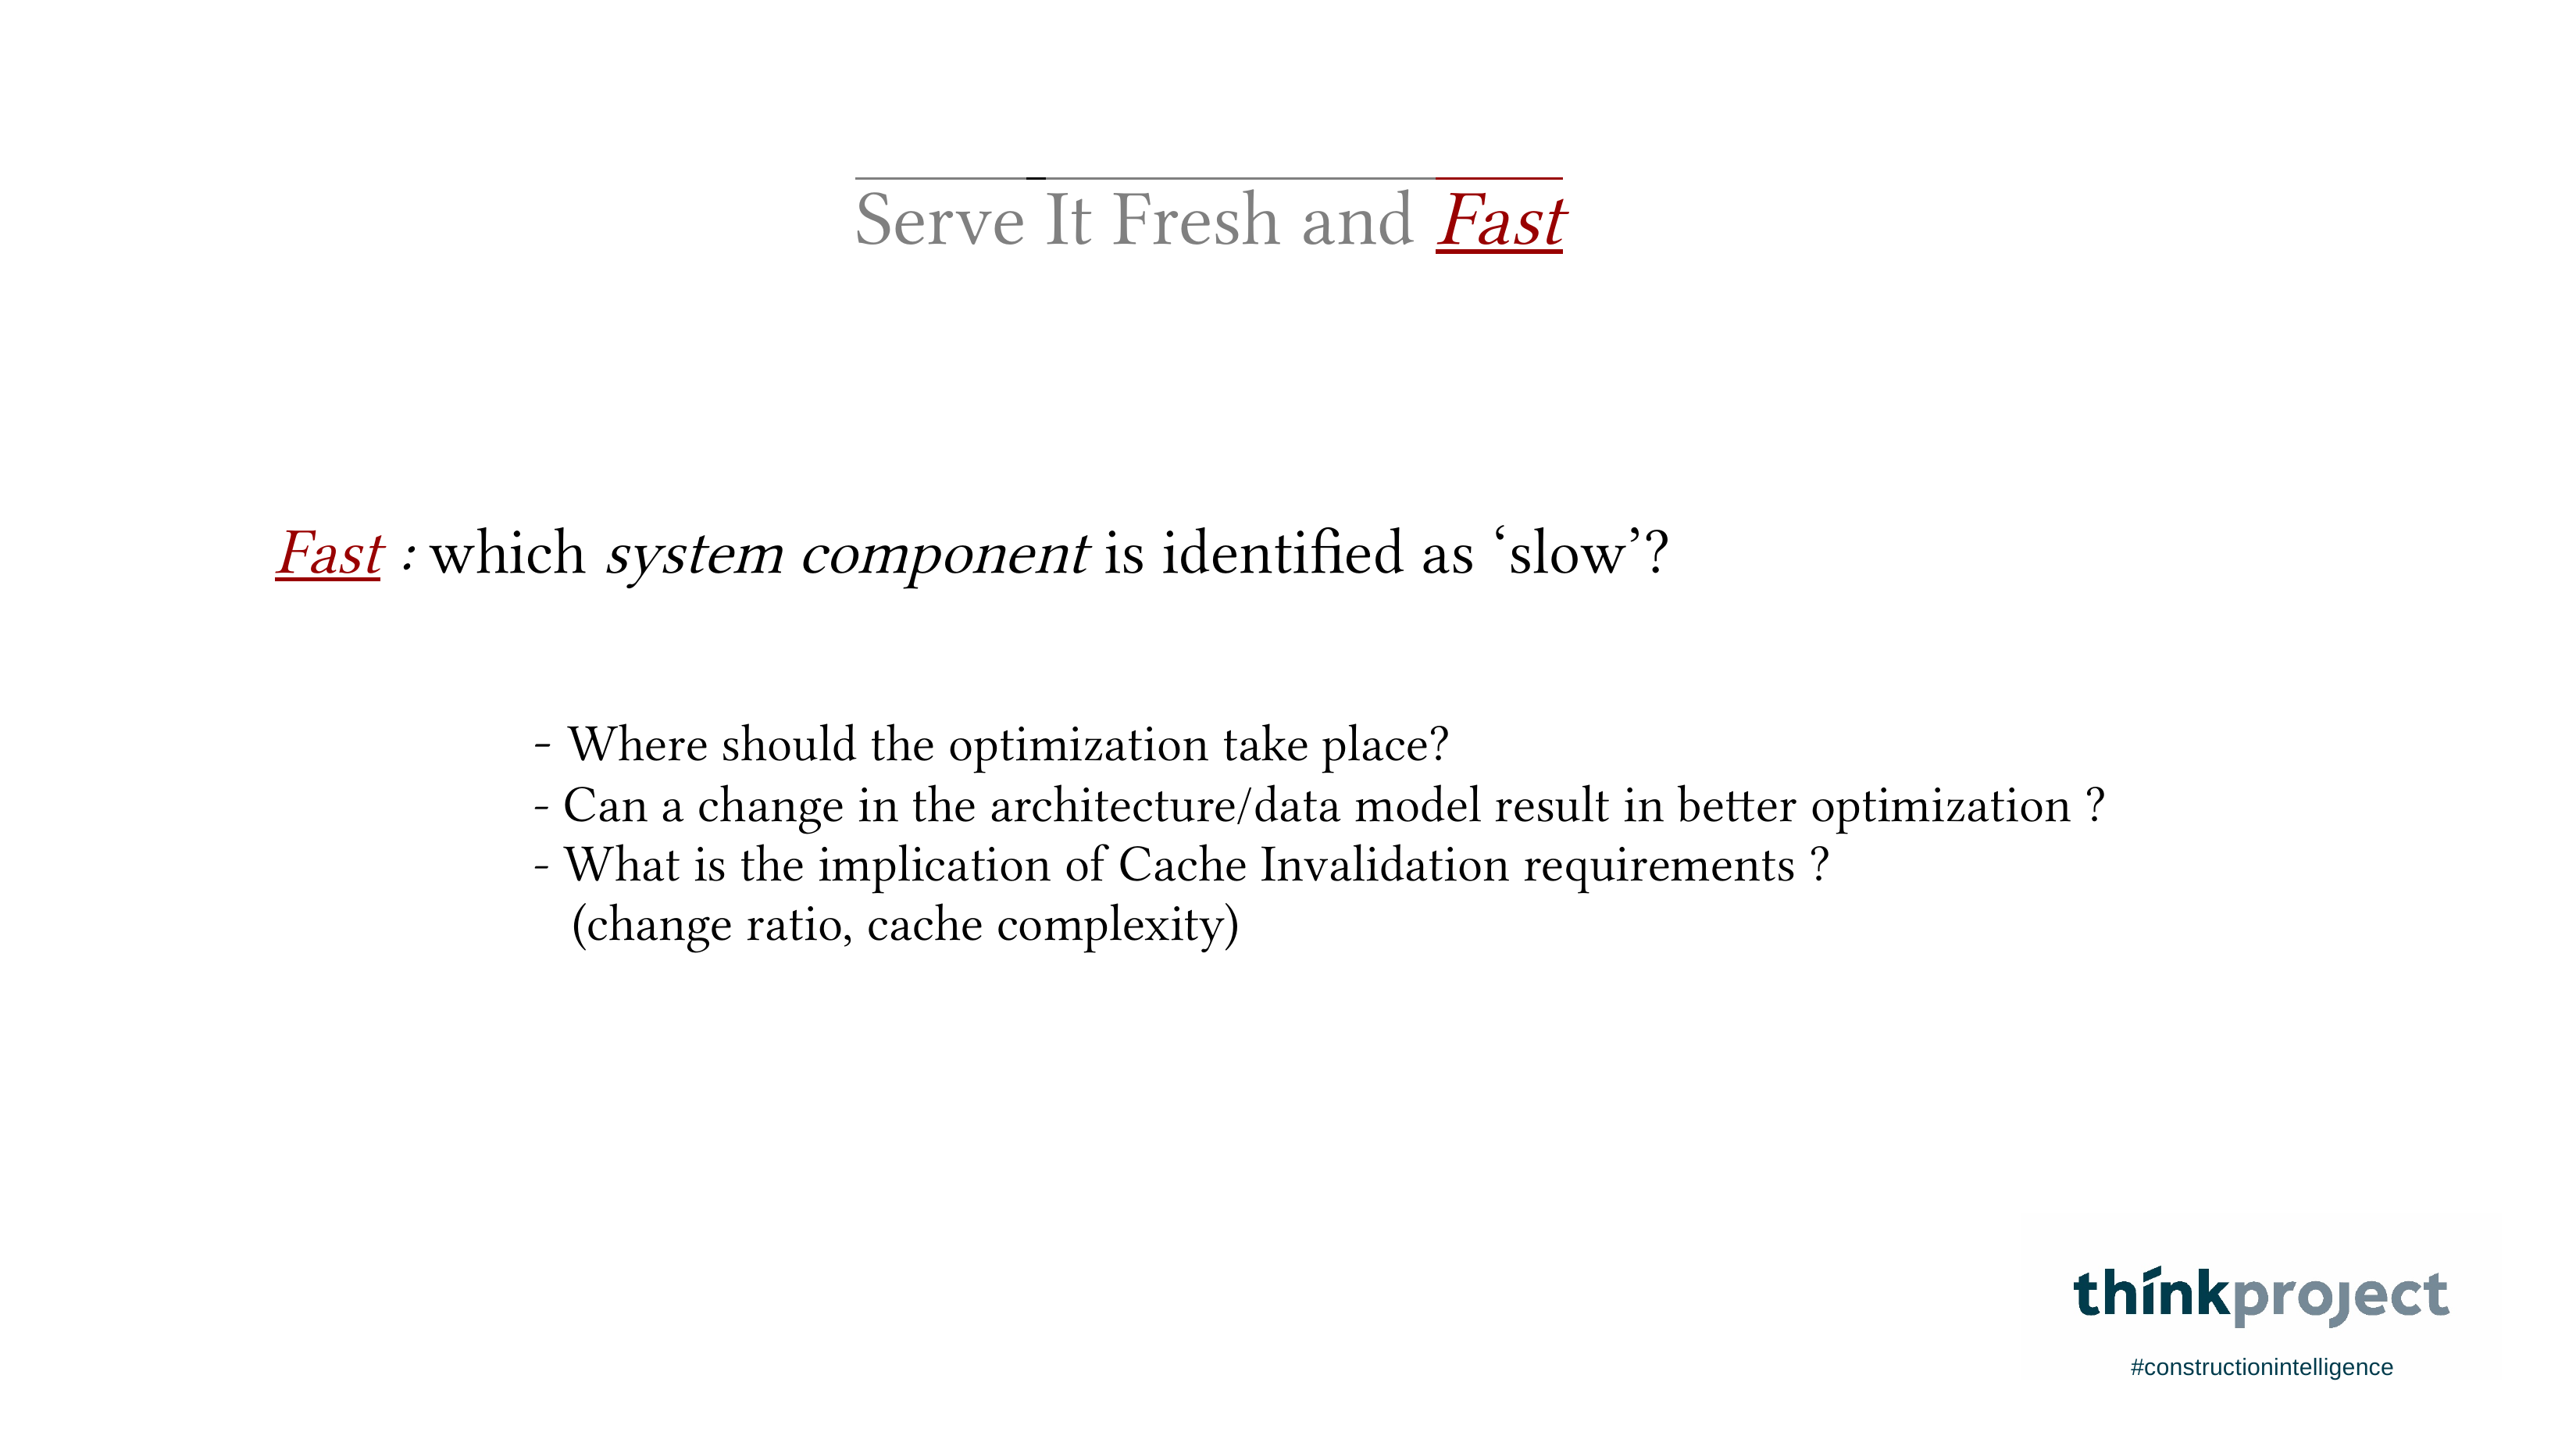

Serve It Fresh and Fast
 Fast : which system component is identified as ‘slow’?
- Where should the optimization take place?
- Can a change in the architecture/data model result in better optimization ?
- What is the implication of Cache Invalidation requirements ?
 (change ratio, cache complexity)